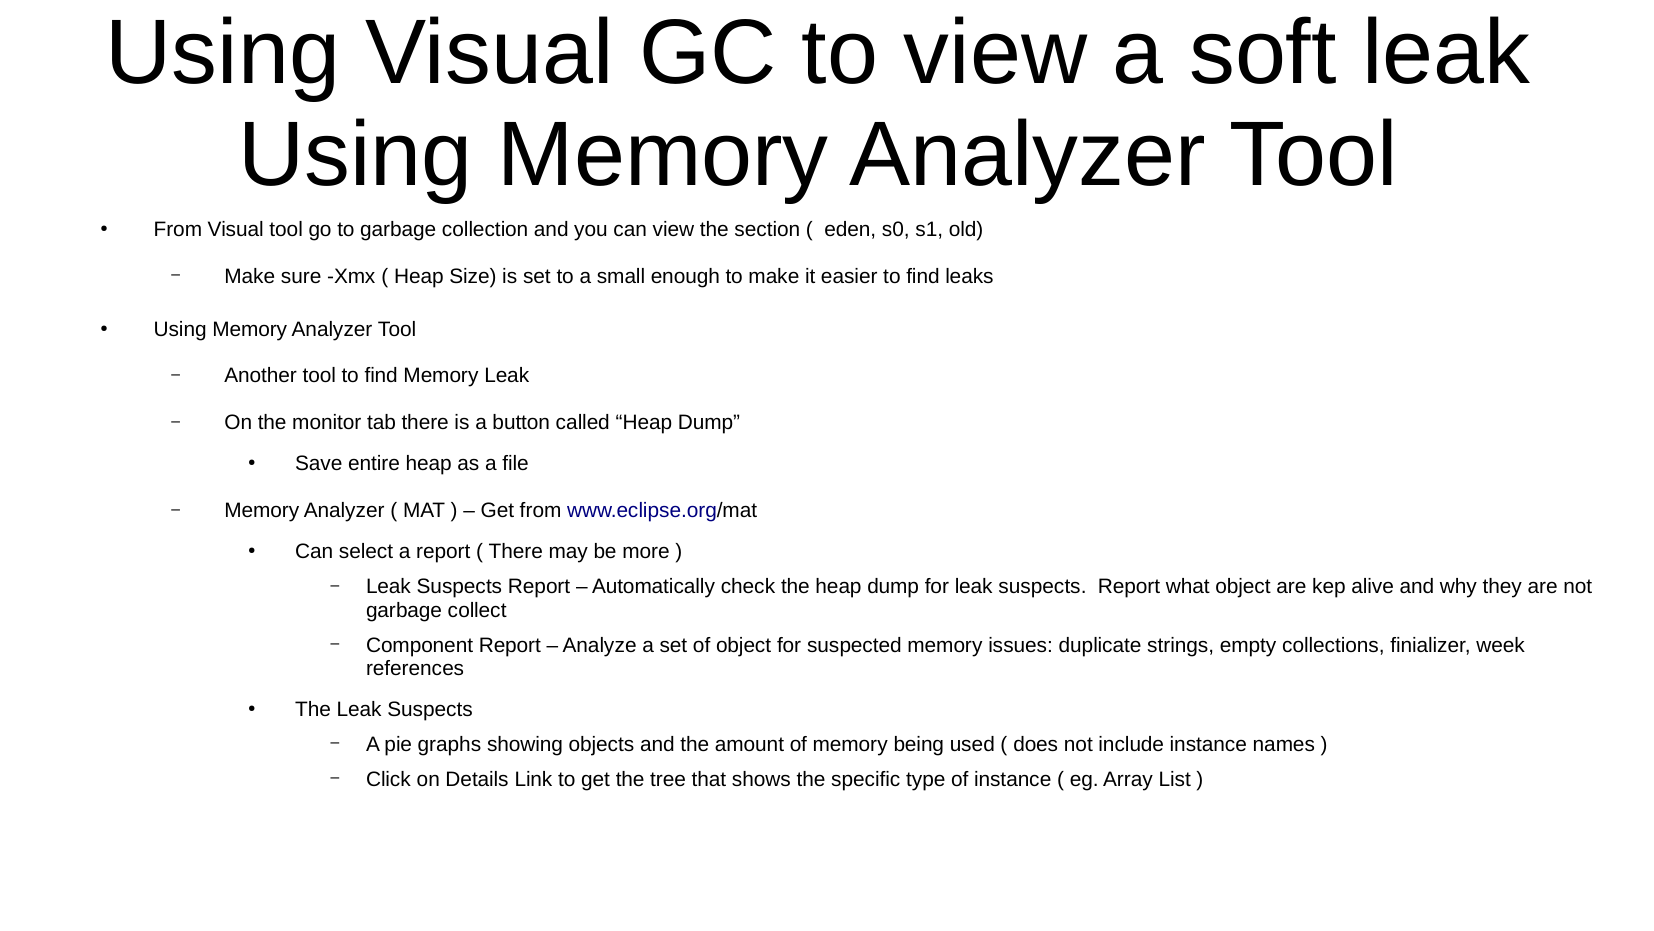

# Using Visual GC to view a soft leak Using Memory Analyzer Tool
From Visual tool go to garbage collection and you can view the section ( eden, s0, s1, old)
Make sure -Xmx ( Heap Size) is set to a small enough to make it easier to find leaks
Using Memory Analyzer Tool
Another tool to find Memory Leak
On the monitor tab there is a button called “Heap Dump”
Save entire heap as a file
Memory Analyzer ( MAT ) – Get from www.eclipse.org/mat
Can select a report ( There may be more )
Leak Suspects Report – Automatically check the heap dump for leak suspects. Report what object are kep alive and why they are not garbage collect
Component Report – Analyze a set of object for suspected memory issues: duplicate strings, empty collections, finializer, week references
The Leak Suspects
A pie graphs showing objects and the amount of memory being used ( does not include instance names )
Click on Details Link to get the tree that shows the specific type of instance ( eg. Array List )